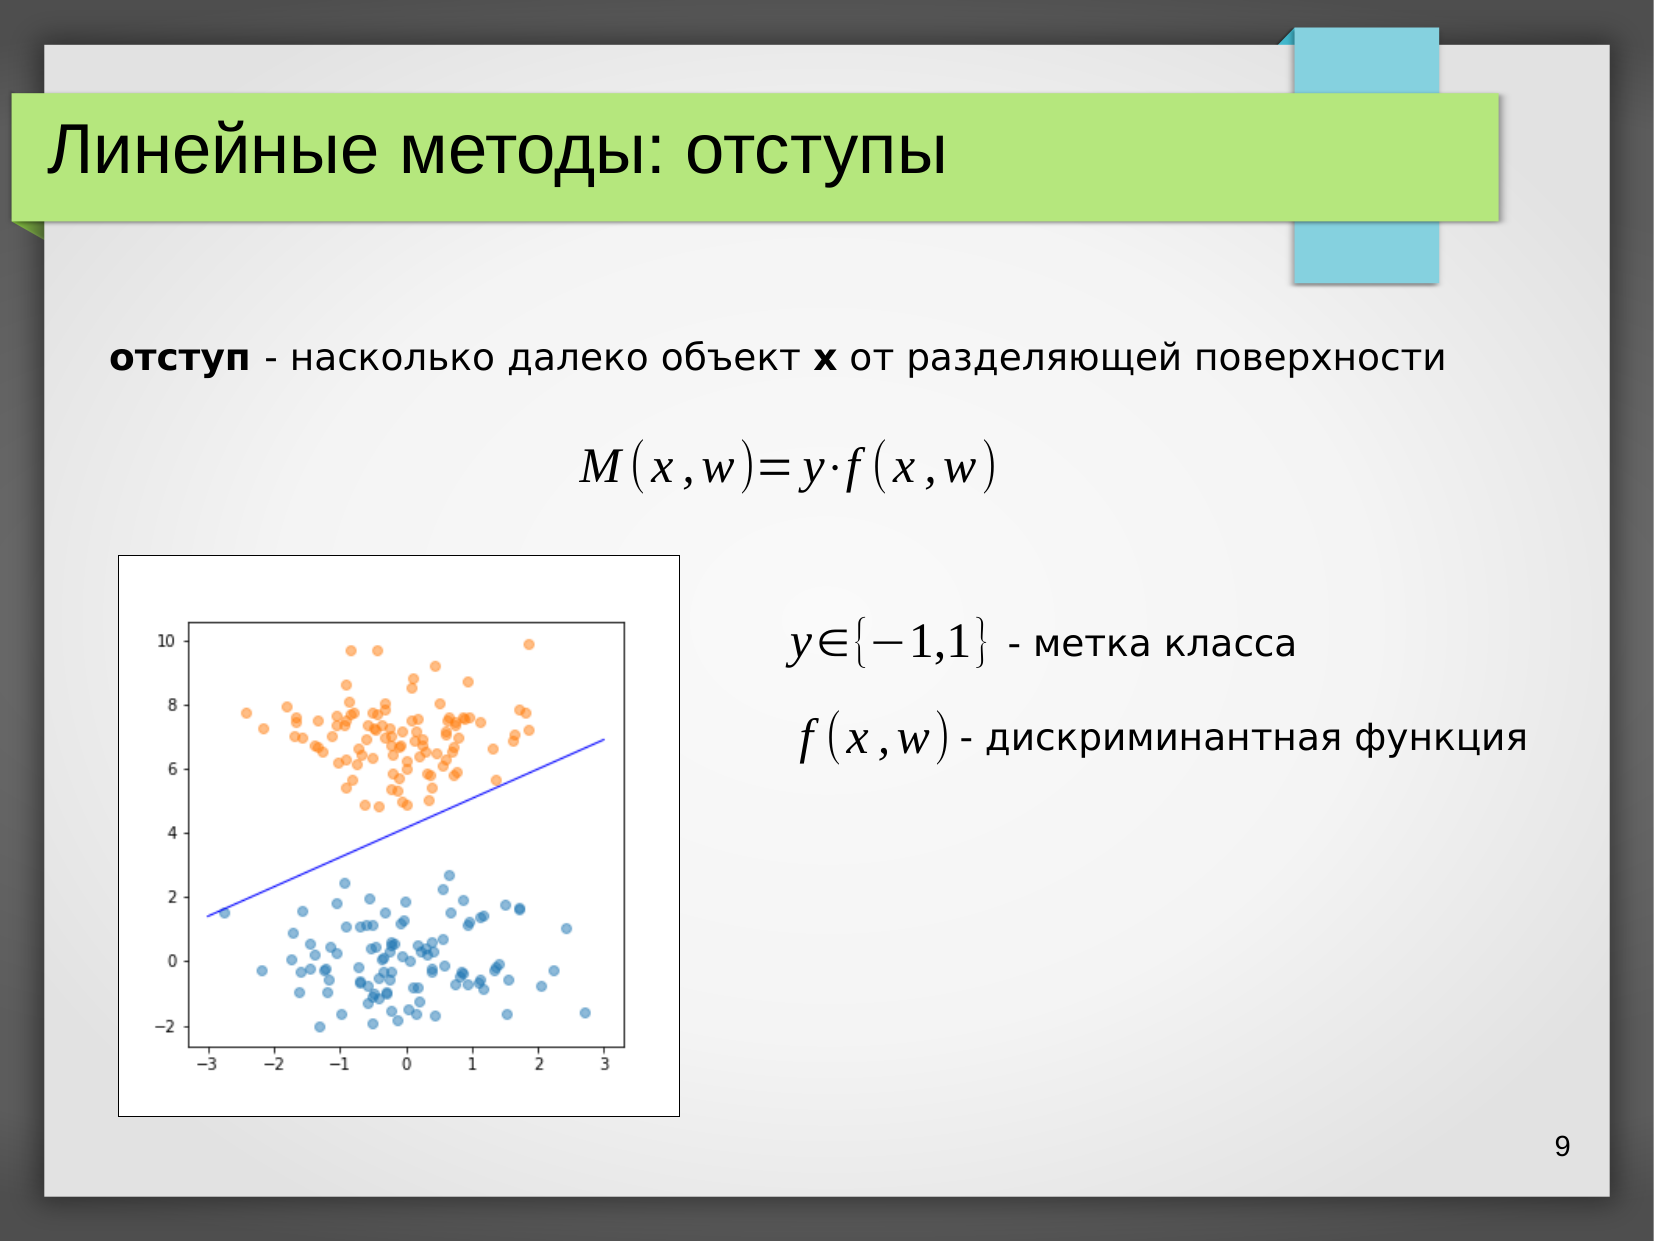

# Линейные методы: отступы
отступ - насколько далеко объект х от разделяющей поверхности
- метка класса
- дискриминантная функция
9